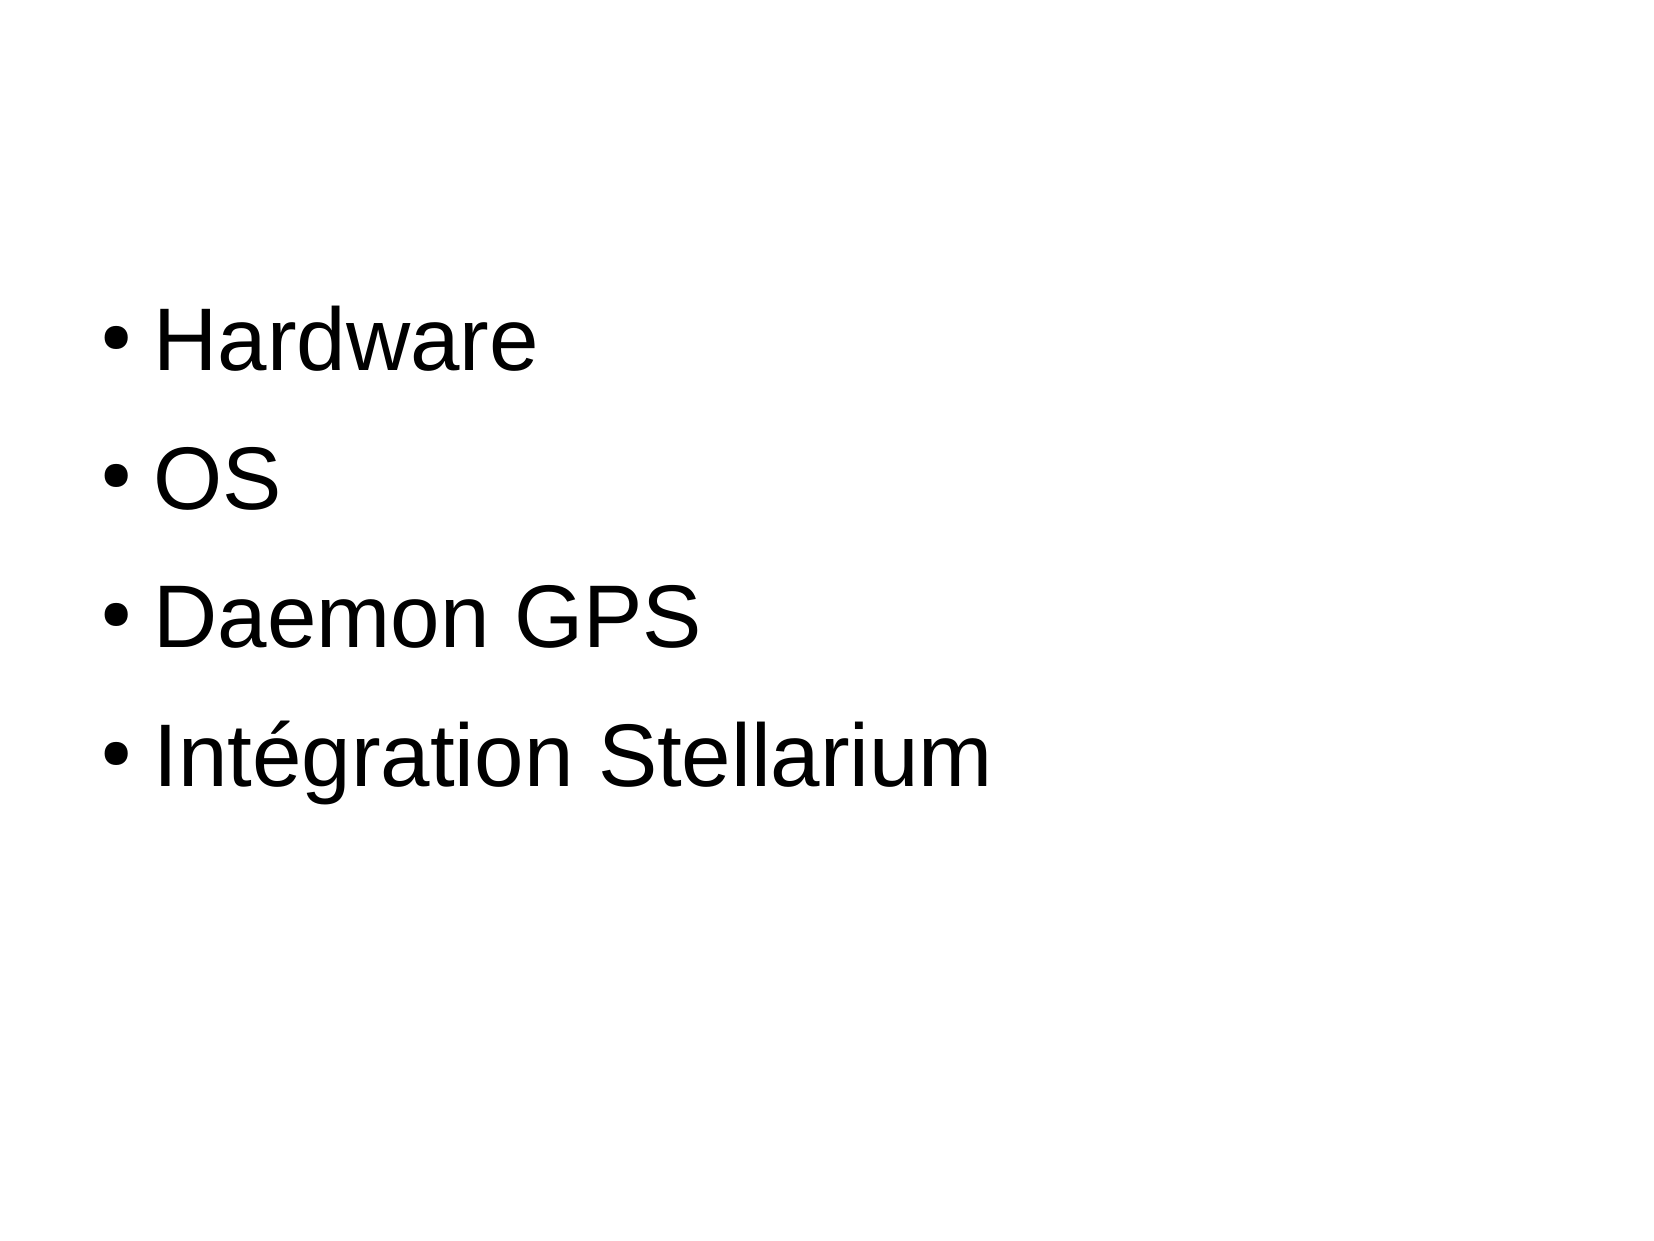

#
Hardware
OS
Daemon GPS
Intégration Stellarium